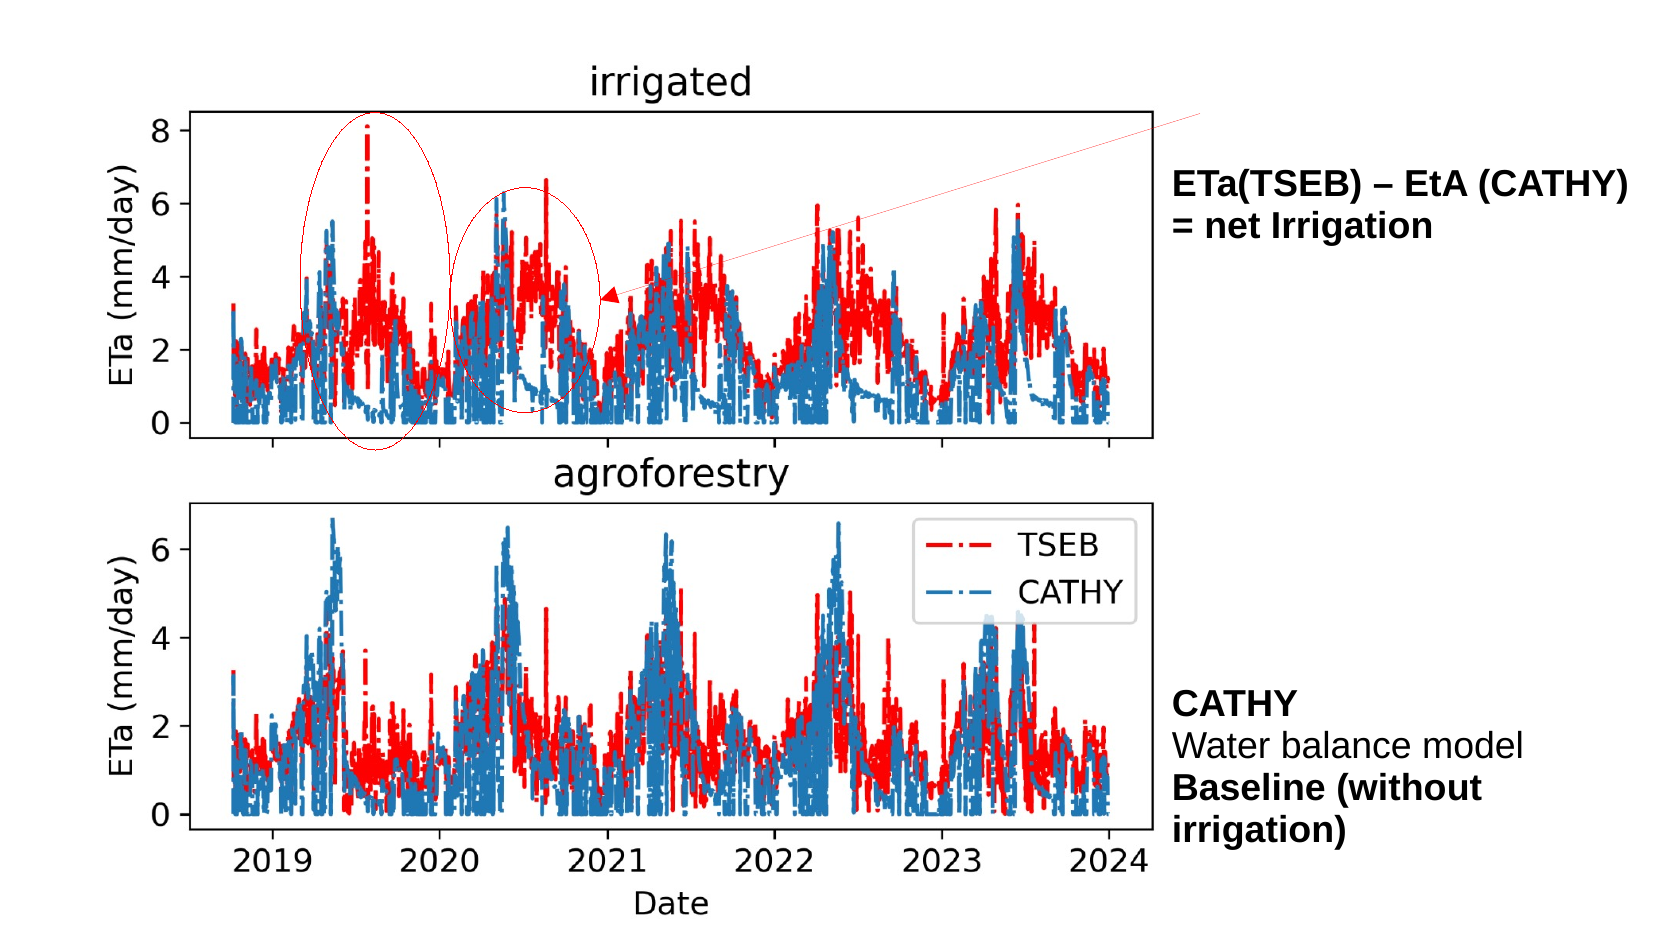

# TSEB inputs
ETa(TSEB) – EtA (CATHY) = net Irrigation
CATHY
Water balance model
Baseline (without irrigation)